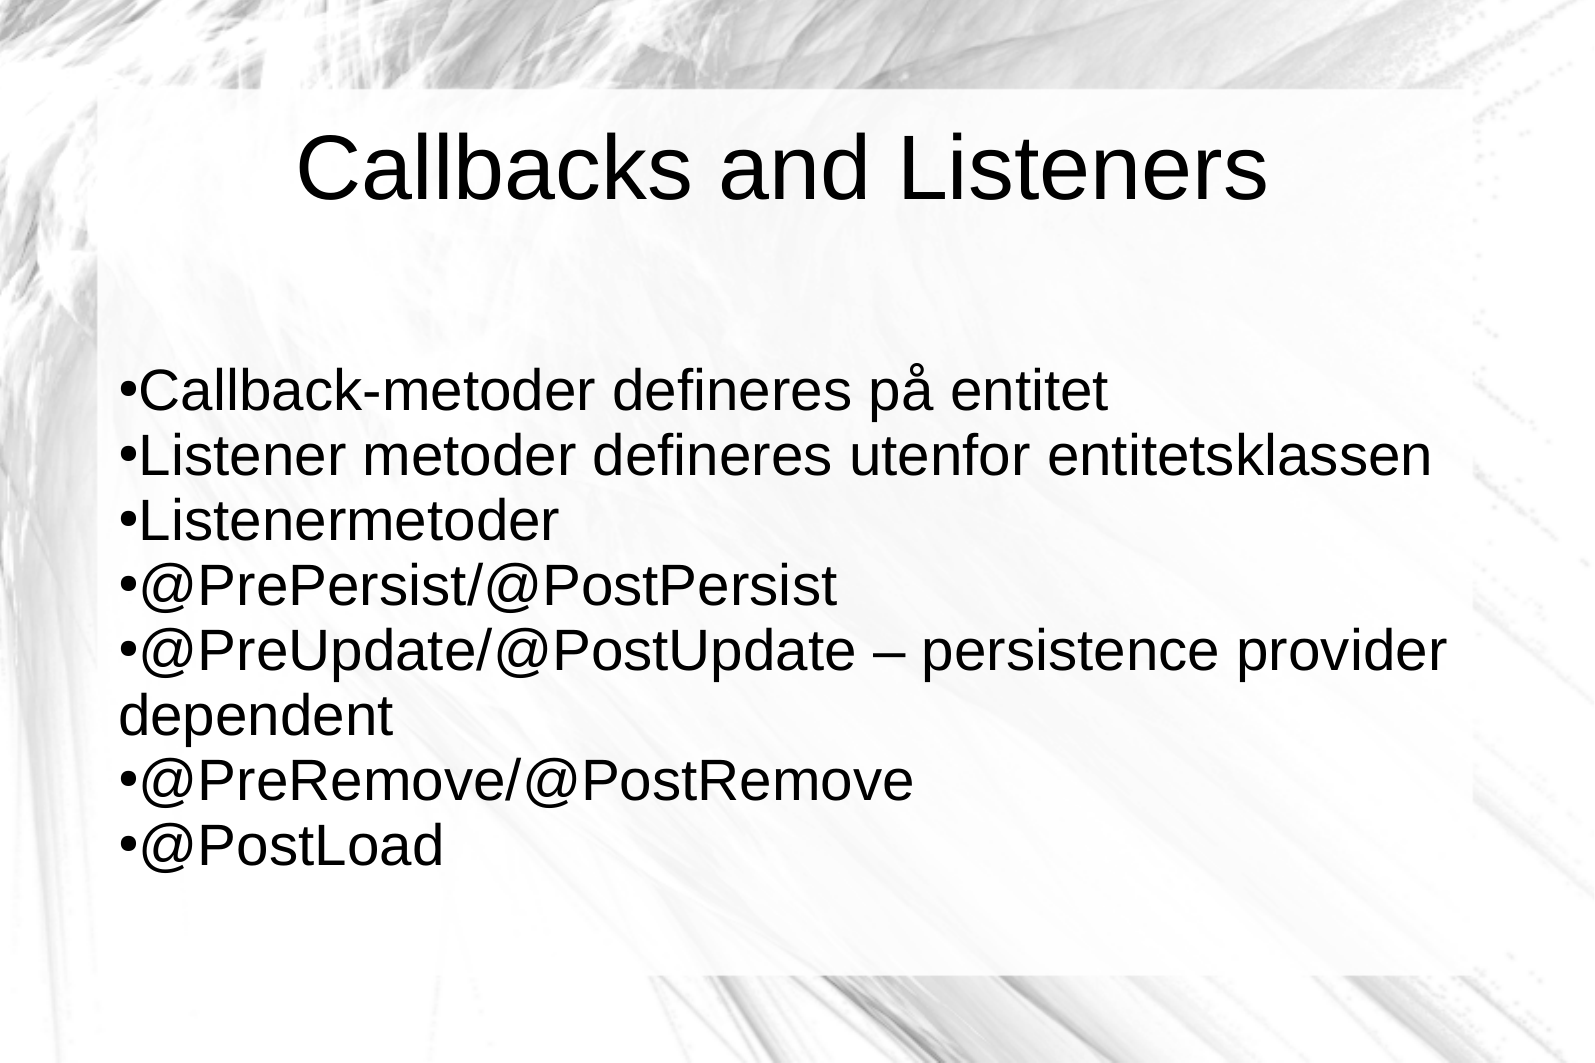

# Callbacks and Listeners
Callback-metoder defineres på entitet
Listener metoder defineres utenfor entitetsklassen
Listenermetoder
@PrePersist/@PostPersist
@PreUpdate/@PostUpdate – persistence provider dependent
@PreRemove/@PostRemove
@PostLoad